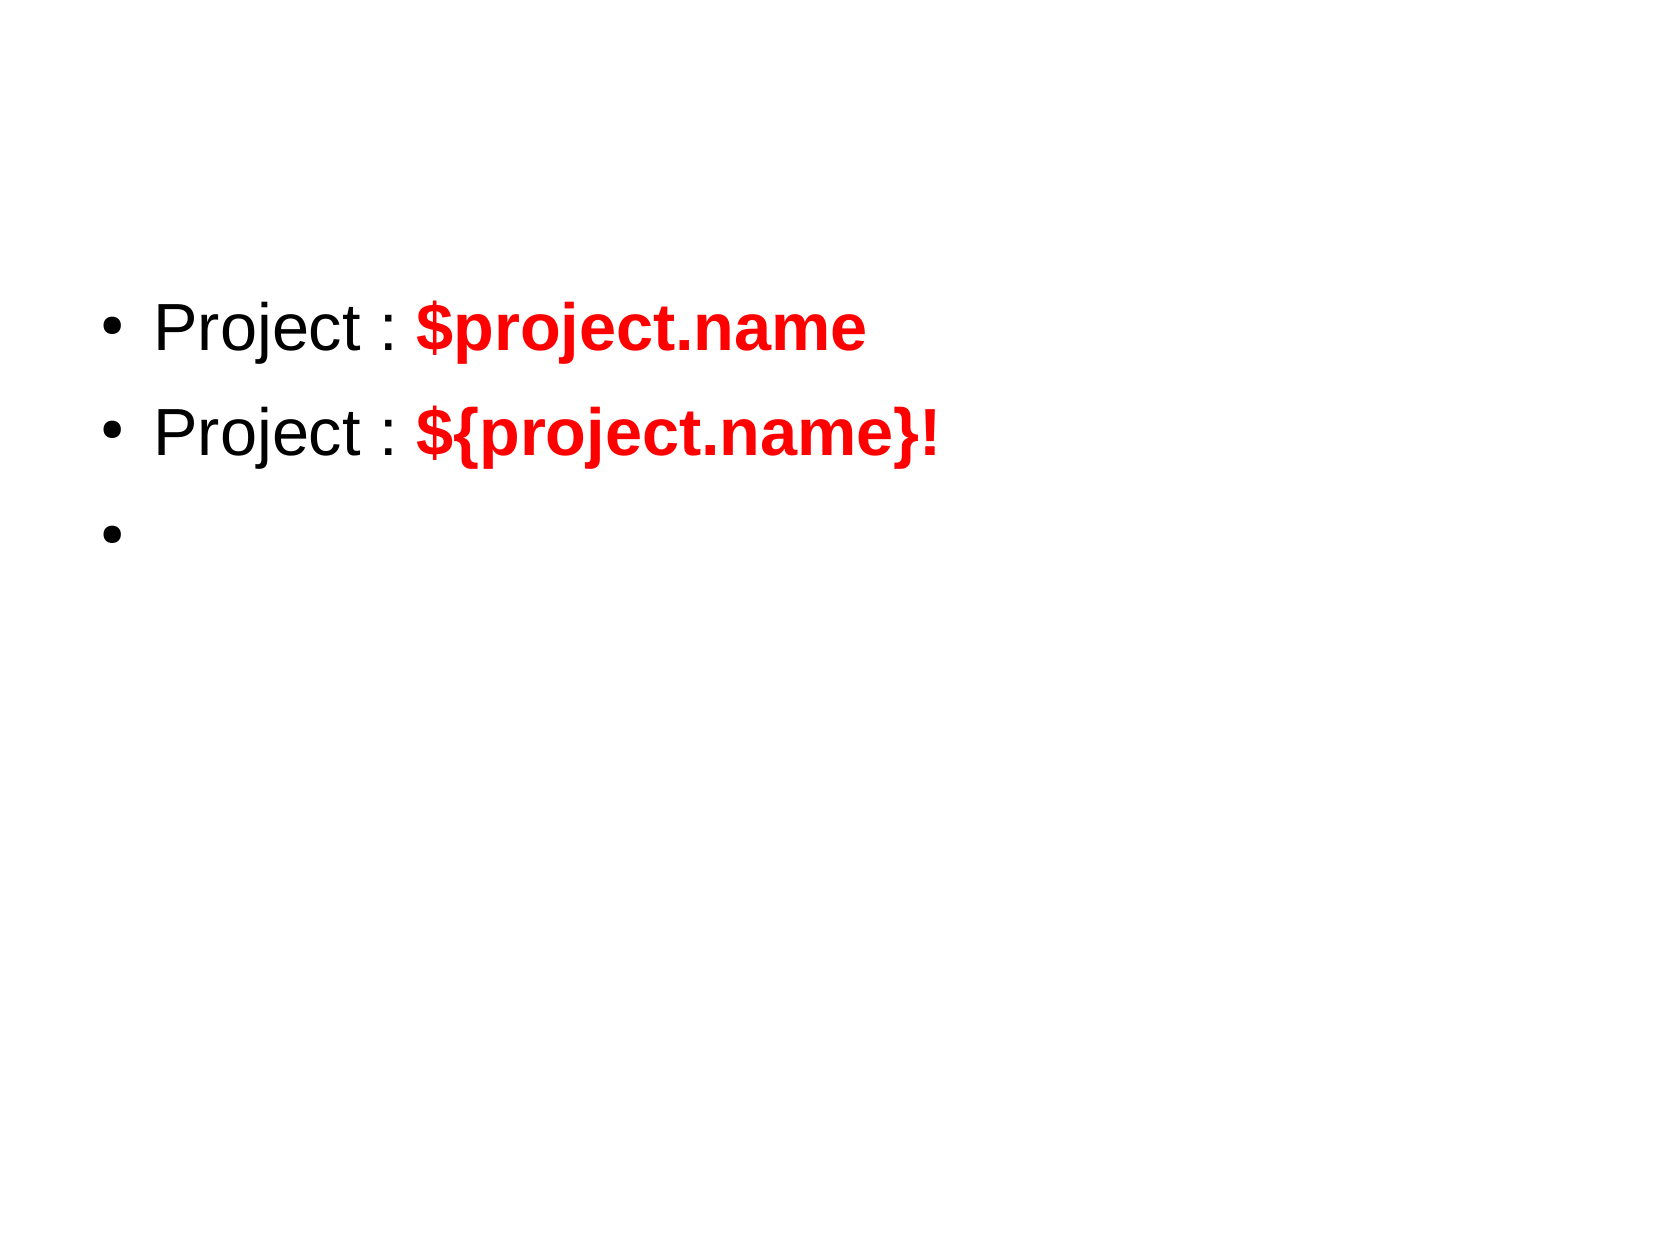

#
Project : $project.name
Project : ${project.name}!